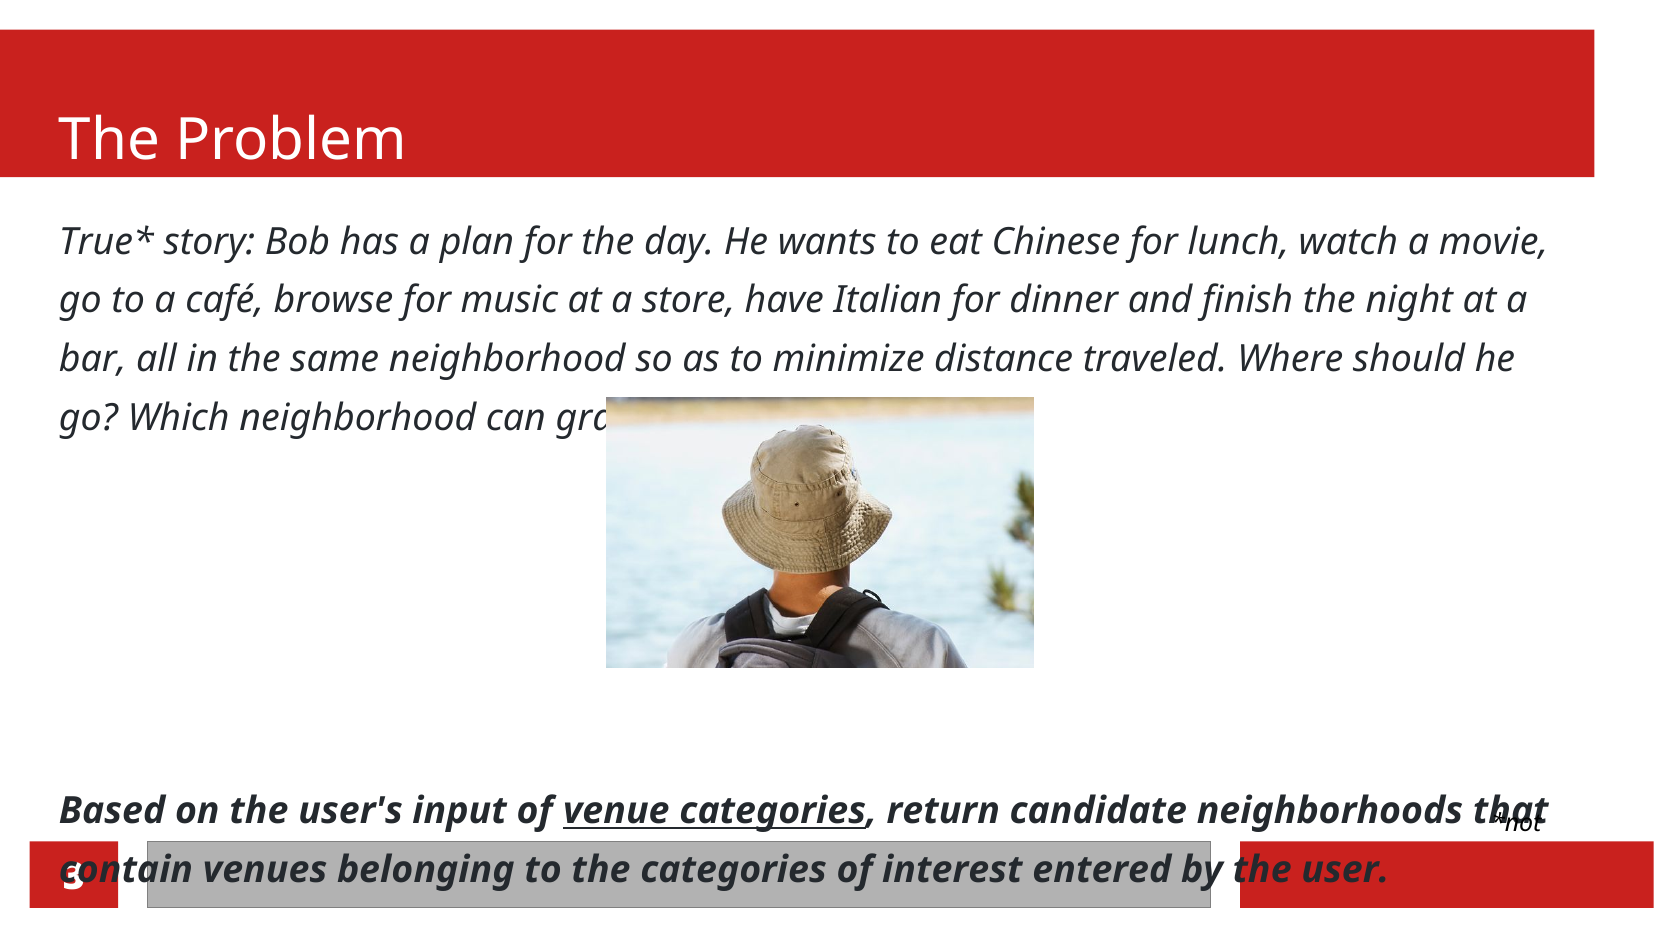

# The Problem
True* story: Bob has a plan for the day. He wants to eat Chinese for lunch, watch a movie, go to a café, browse for music at a store, have Italian for dinner and finish the night at a bar, all in the same neighborhood so as to minimize distance traveled. Where should he go? Which neighborhood can grant him all of his wishes?
Based on the user's input of venue categories, return candidate neighborhoods that contain venues belonging to the categories of interest entered by the user.
*not
3